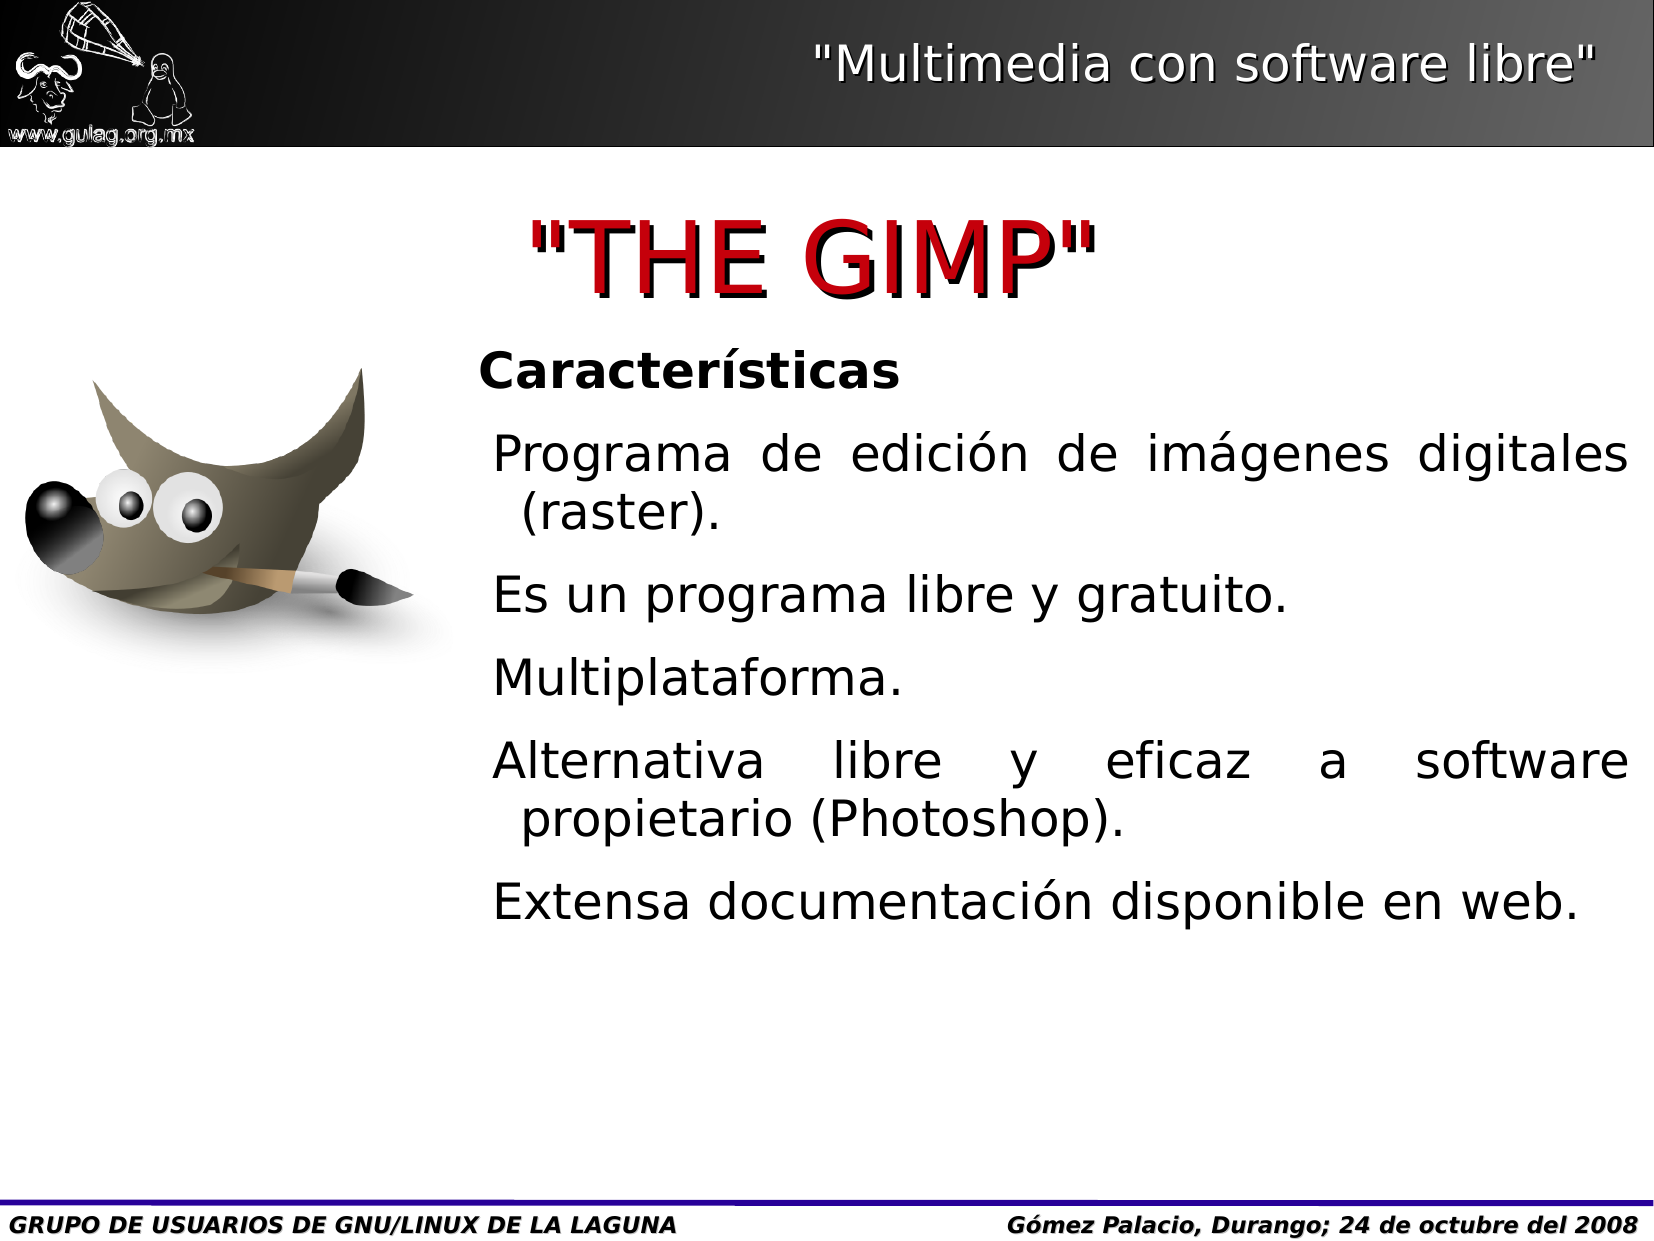

"Multimedia con software libre"
GRUPO DE USUARIOS DE GNU/LINUX DE LA LAGUNA
Gómez Palacio, Durango; 24 de octubre del 2008
"THE GIMP"
Características
Programa de edición de imágenes digitales (raster).
Es un programa libre y gratuito.
Multiplataforma.
Alternativa libre y eficaz a software propietario (Photoshop).
Extensa documentación disponible en web.